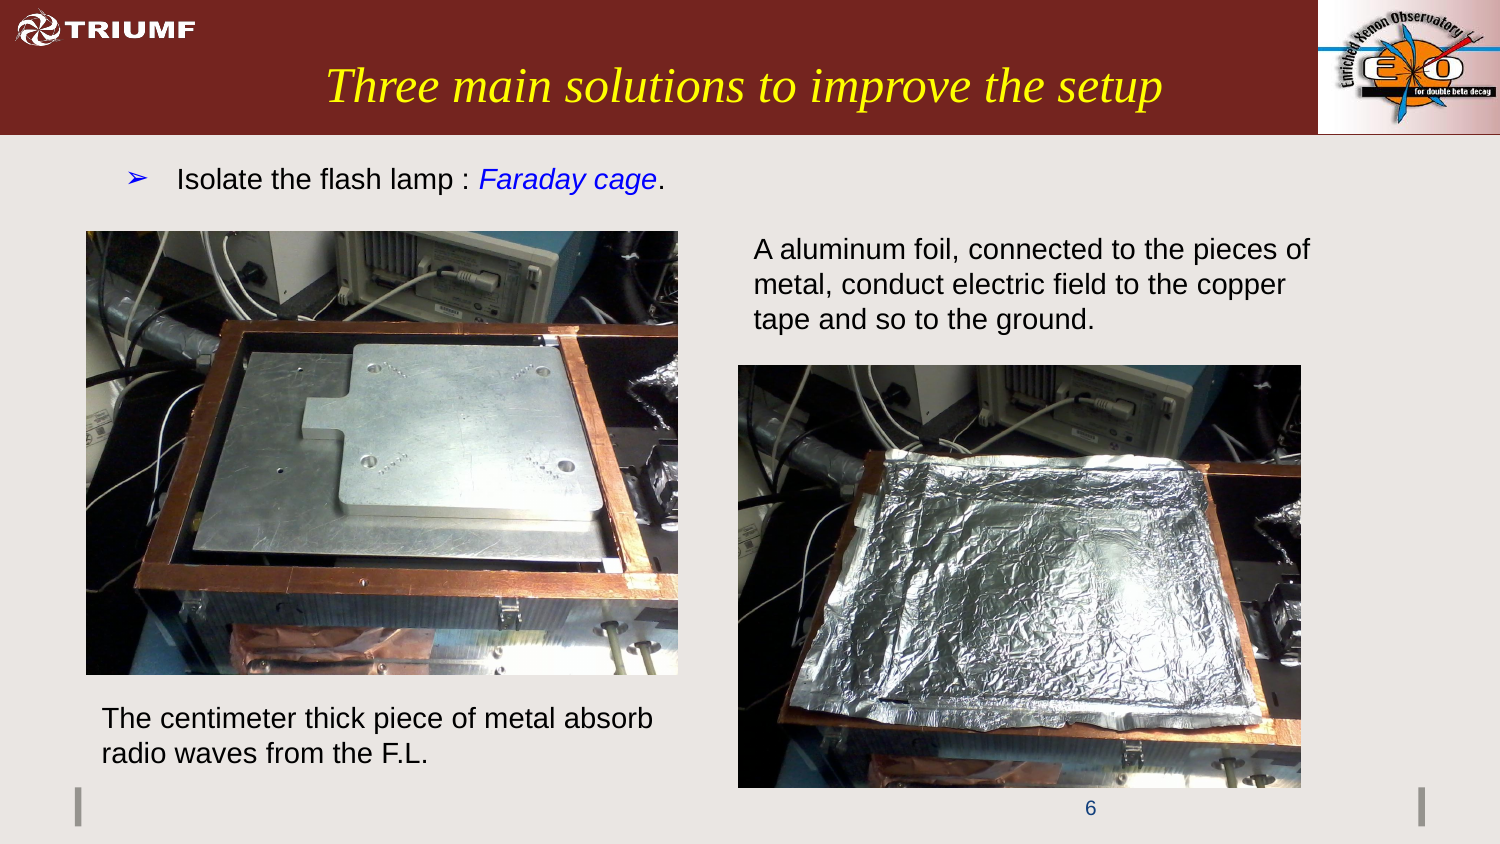

Three main solutions to improve the setup
Isolate the flash lamp : Faraday cage.
A aluminum foil, connected to the pieces of metal, conduct electric field to the copper tape and so to the ground.
The centimeter thick piece of metal absorb radio waves from the F.L.